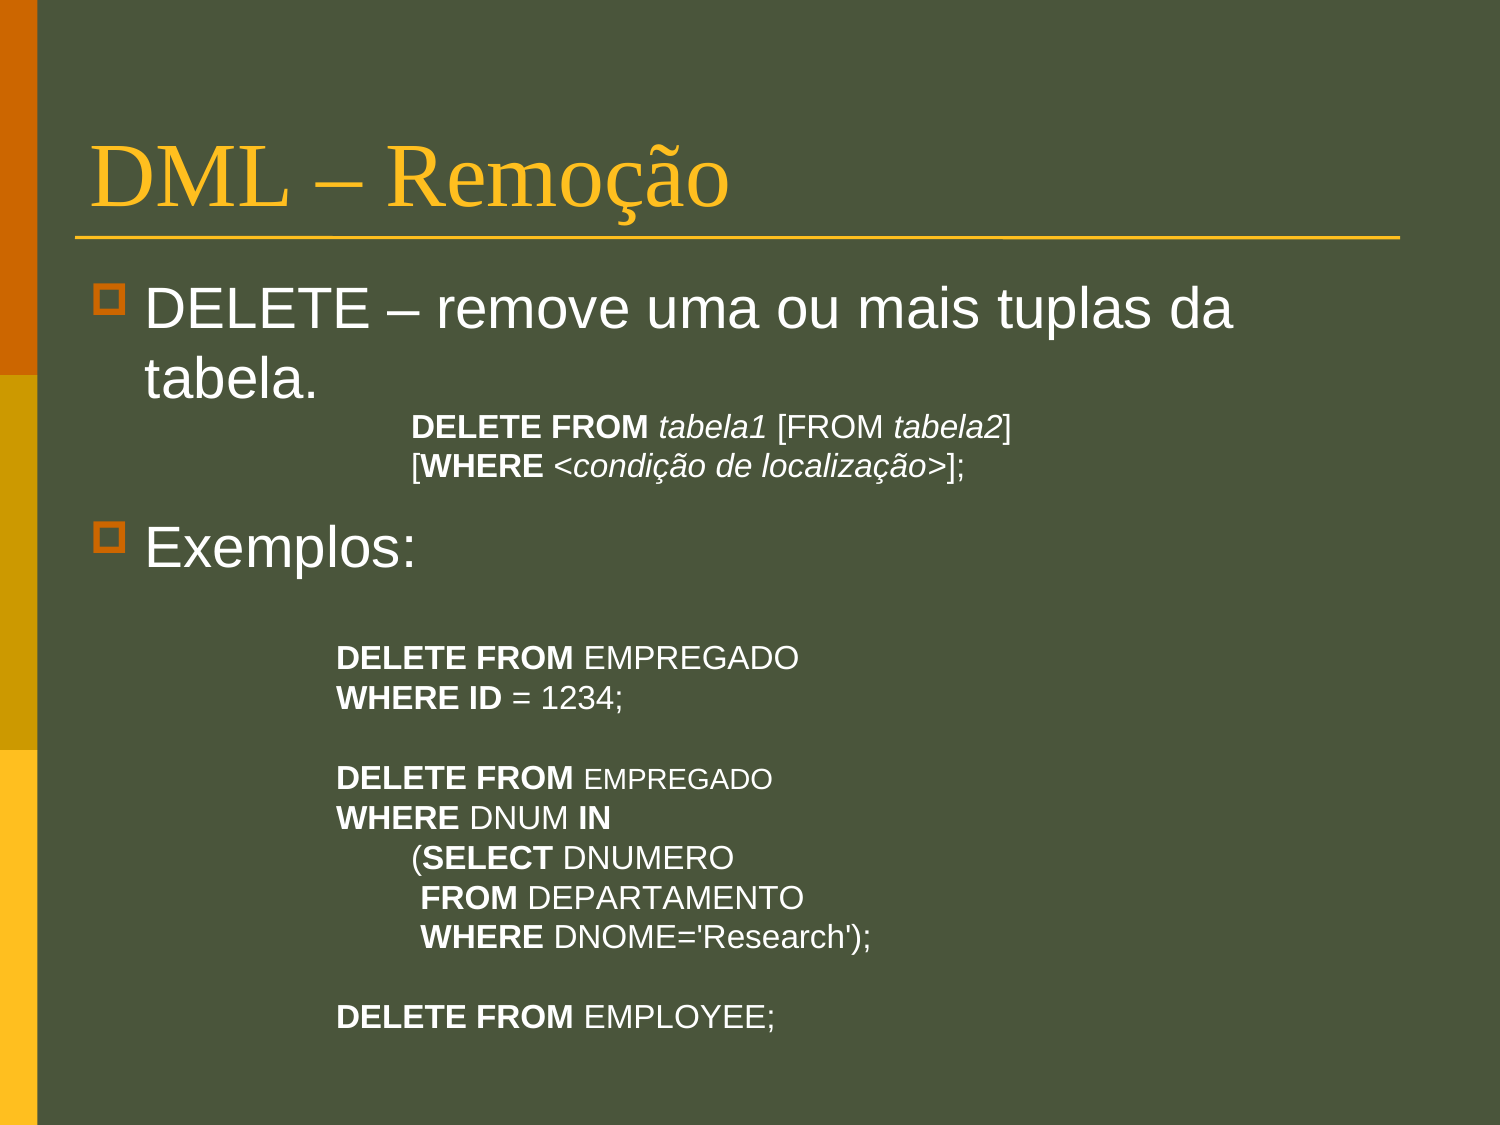

# DML – Remoção
DELETE – remove uma ou mais tuplas da tabela.
Exemplos:
DELETE FROM tabela1 [FROM tabela2]
[WHERE <condição de localização>];
DELETE FROM EMPREGADO
WHERE ID = 1234;
DELETE FROM EMPREGADO
WHERE DNUM IN
	(SELECT DNUMERO
	 FROM DEPARTAMENTO
	 WHERE DNOME='Research');
DELETE FROM EMPLOYEE;